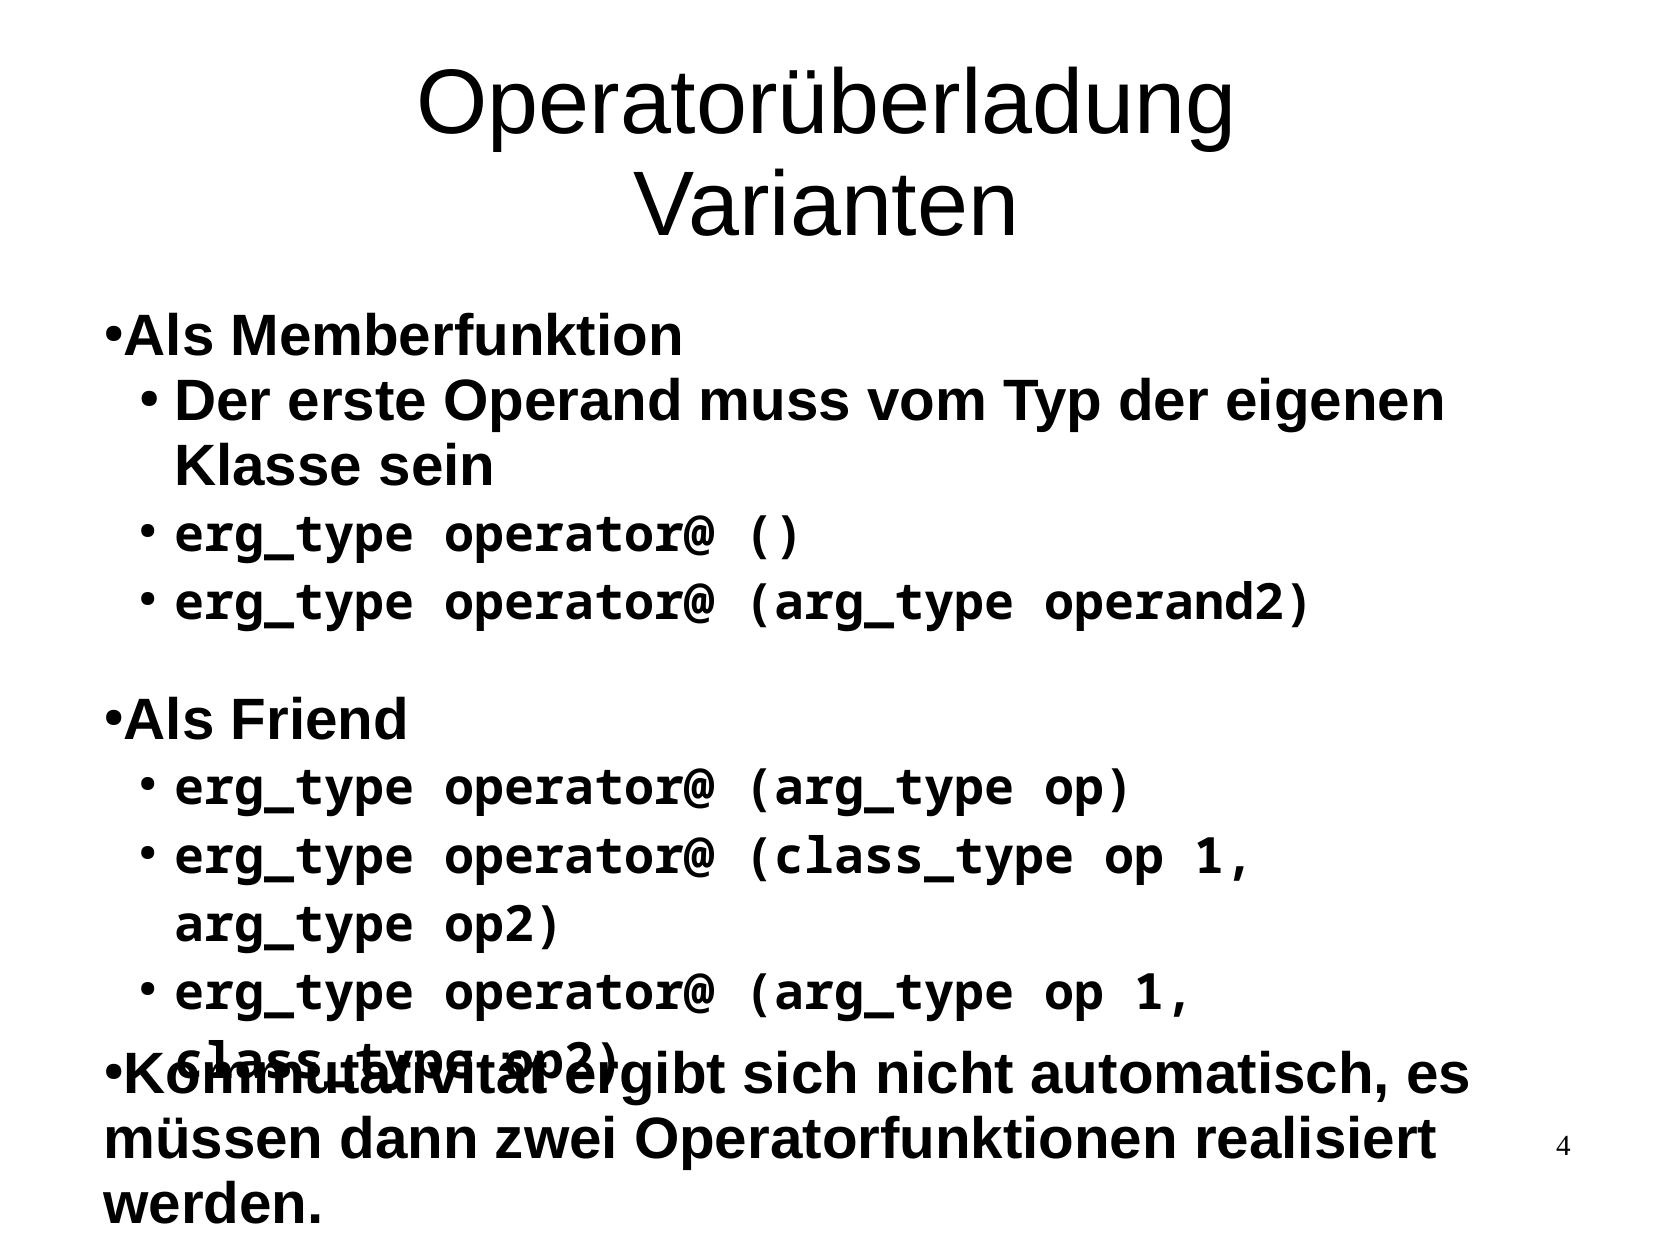

# Operatorüberladung Varianten
Als Memberfunktion
Der erste Operand muss vom Typ der eigenen Klasse sein
erg_type operator@ ()
erg_type operator@ (arg_type operand2)
Als Friend
erg_type operator@ (arg_type op)
erg_type operator@ (class_type op 1, arg_type op2)
erg_type operator@ (arg_type op 1, class_type op2)
Kommutativität ergibt sich nicht automatisch, es müssen dann zwei Operatorfunktionen realisiert werden.
4